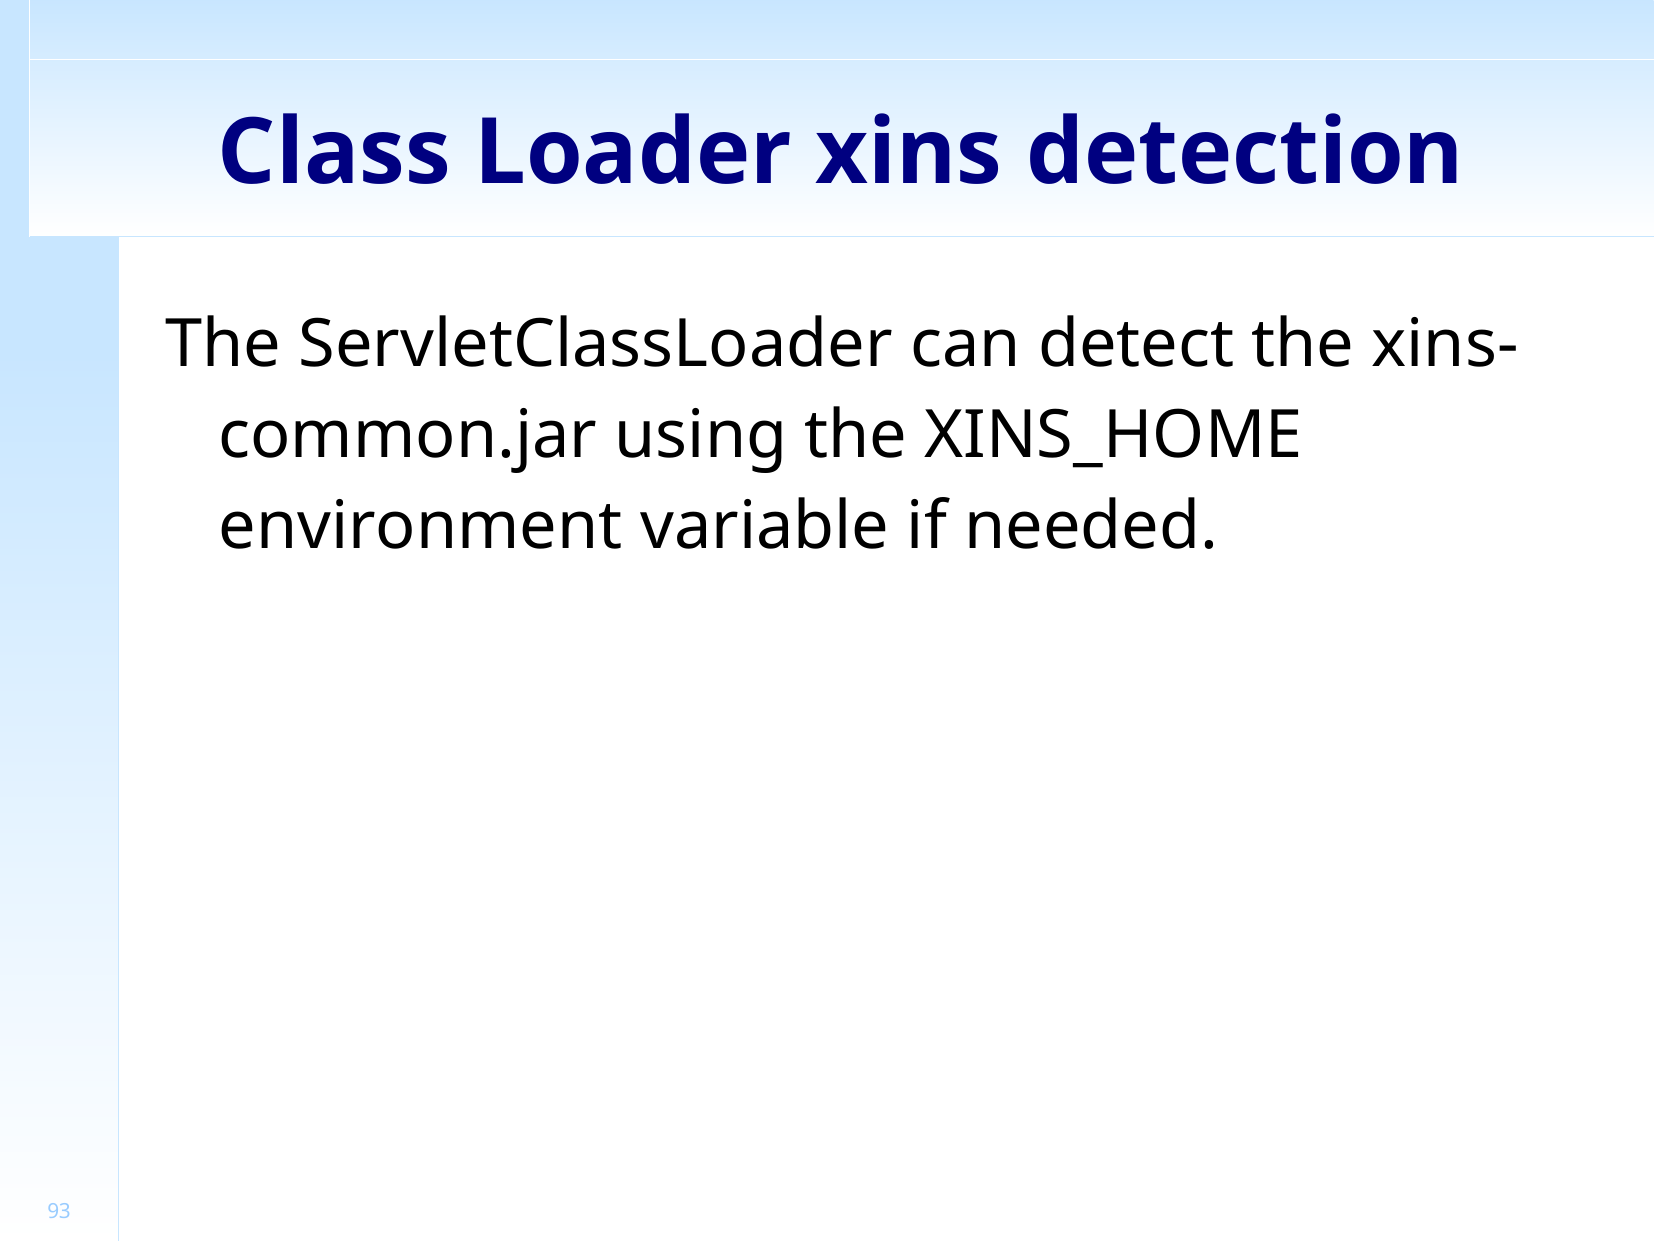

# Class Loader xins detection
The ServletClassLoader can detect the xins-common.jar using the XINS_HOME environment variable if needed.